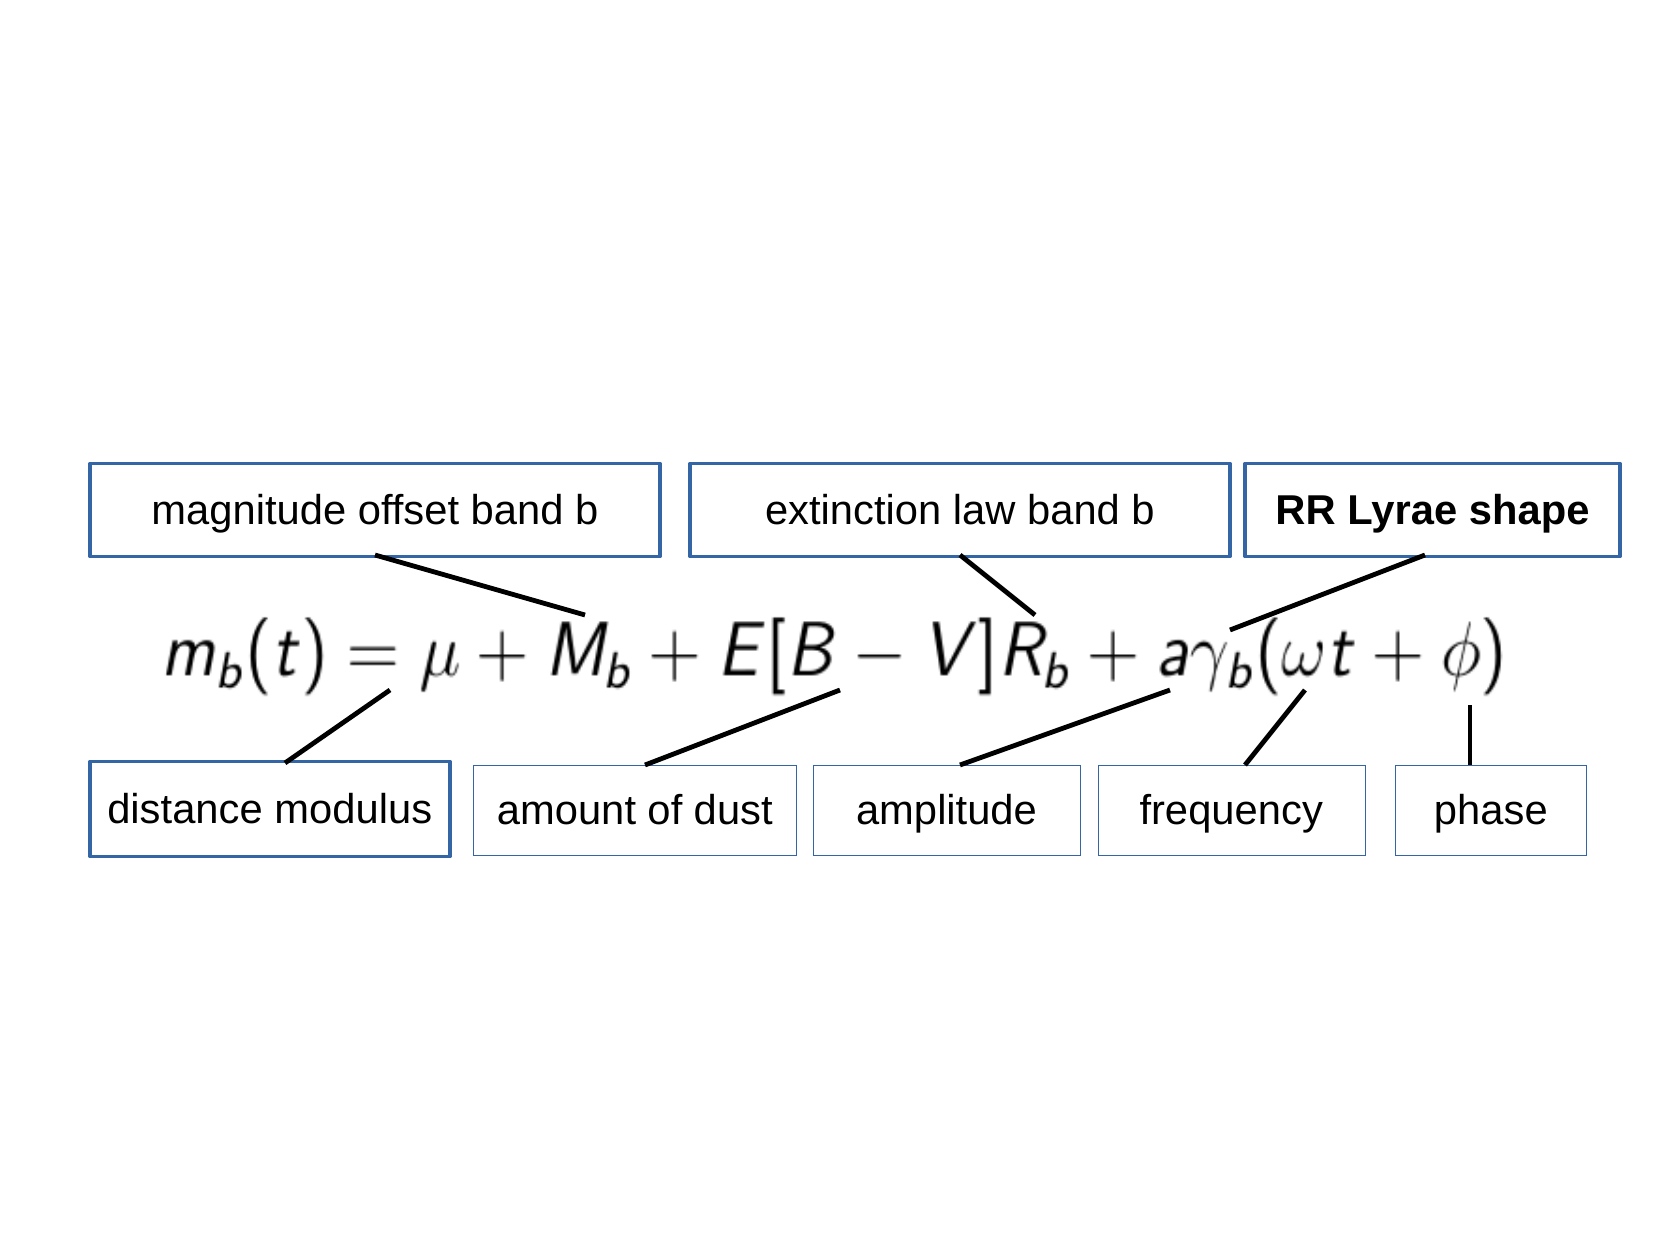

magnitude offset band b
extinction law band b
RR Lyrae shape
distance modulus
# amount of dust
amplitude
frequency
phase